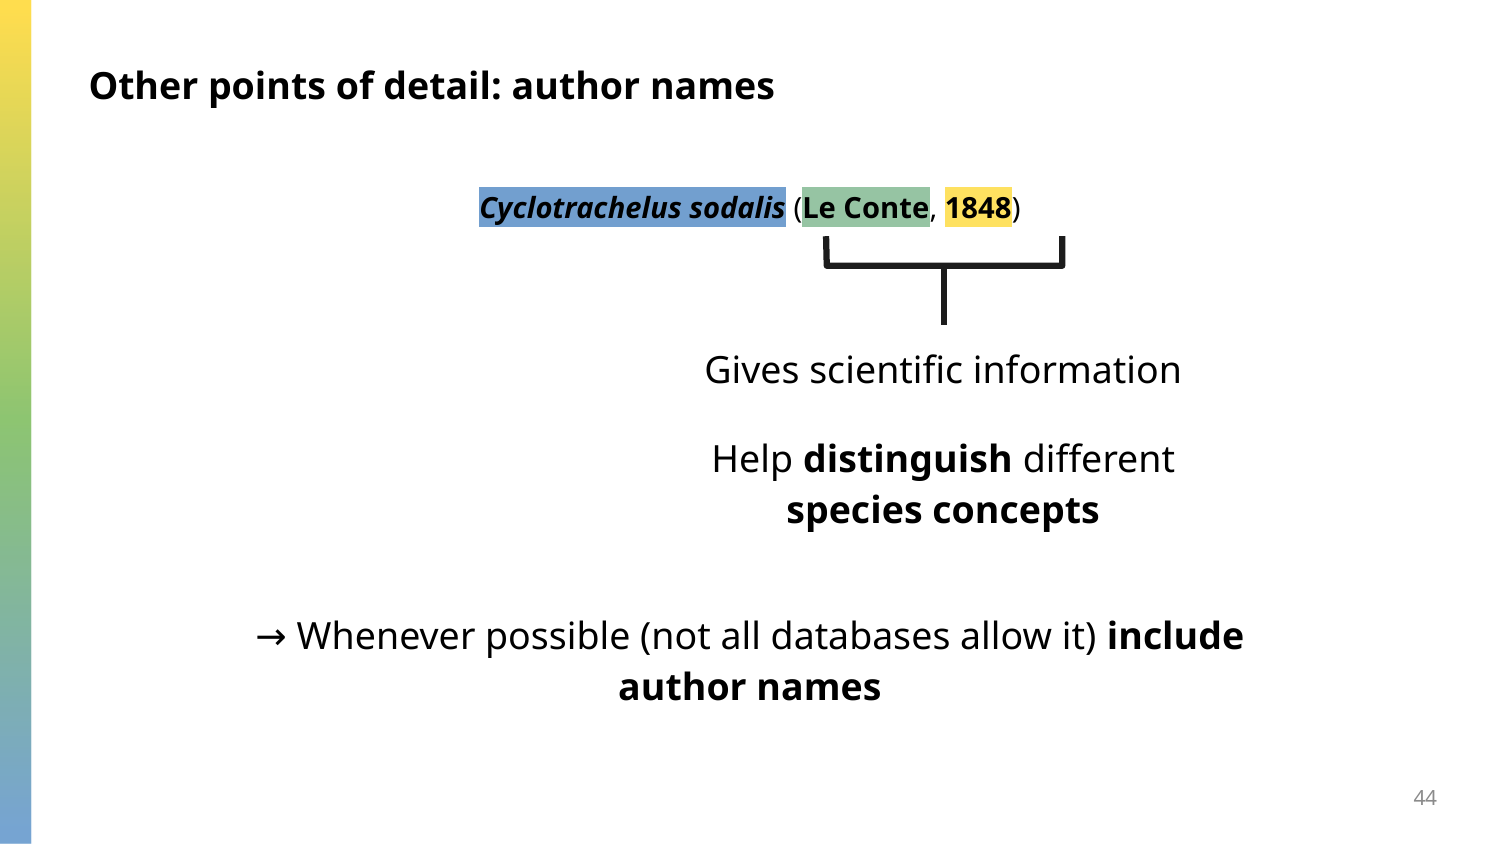

# Other points of detail: author names
Cyclotrachelus sodalis (Le Conte, 1848)
Gives scientific information
Help distinguish different species concepts
→ Whenever possible (not all databases allow it) include author names
44